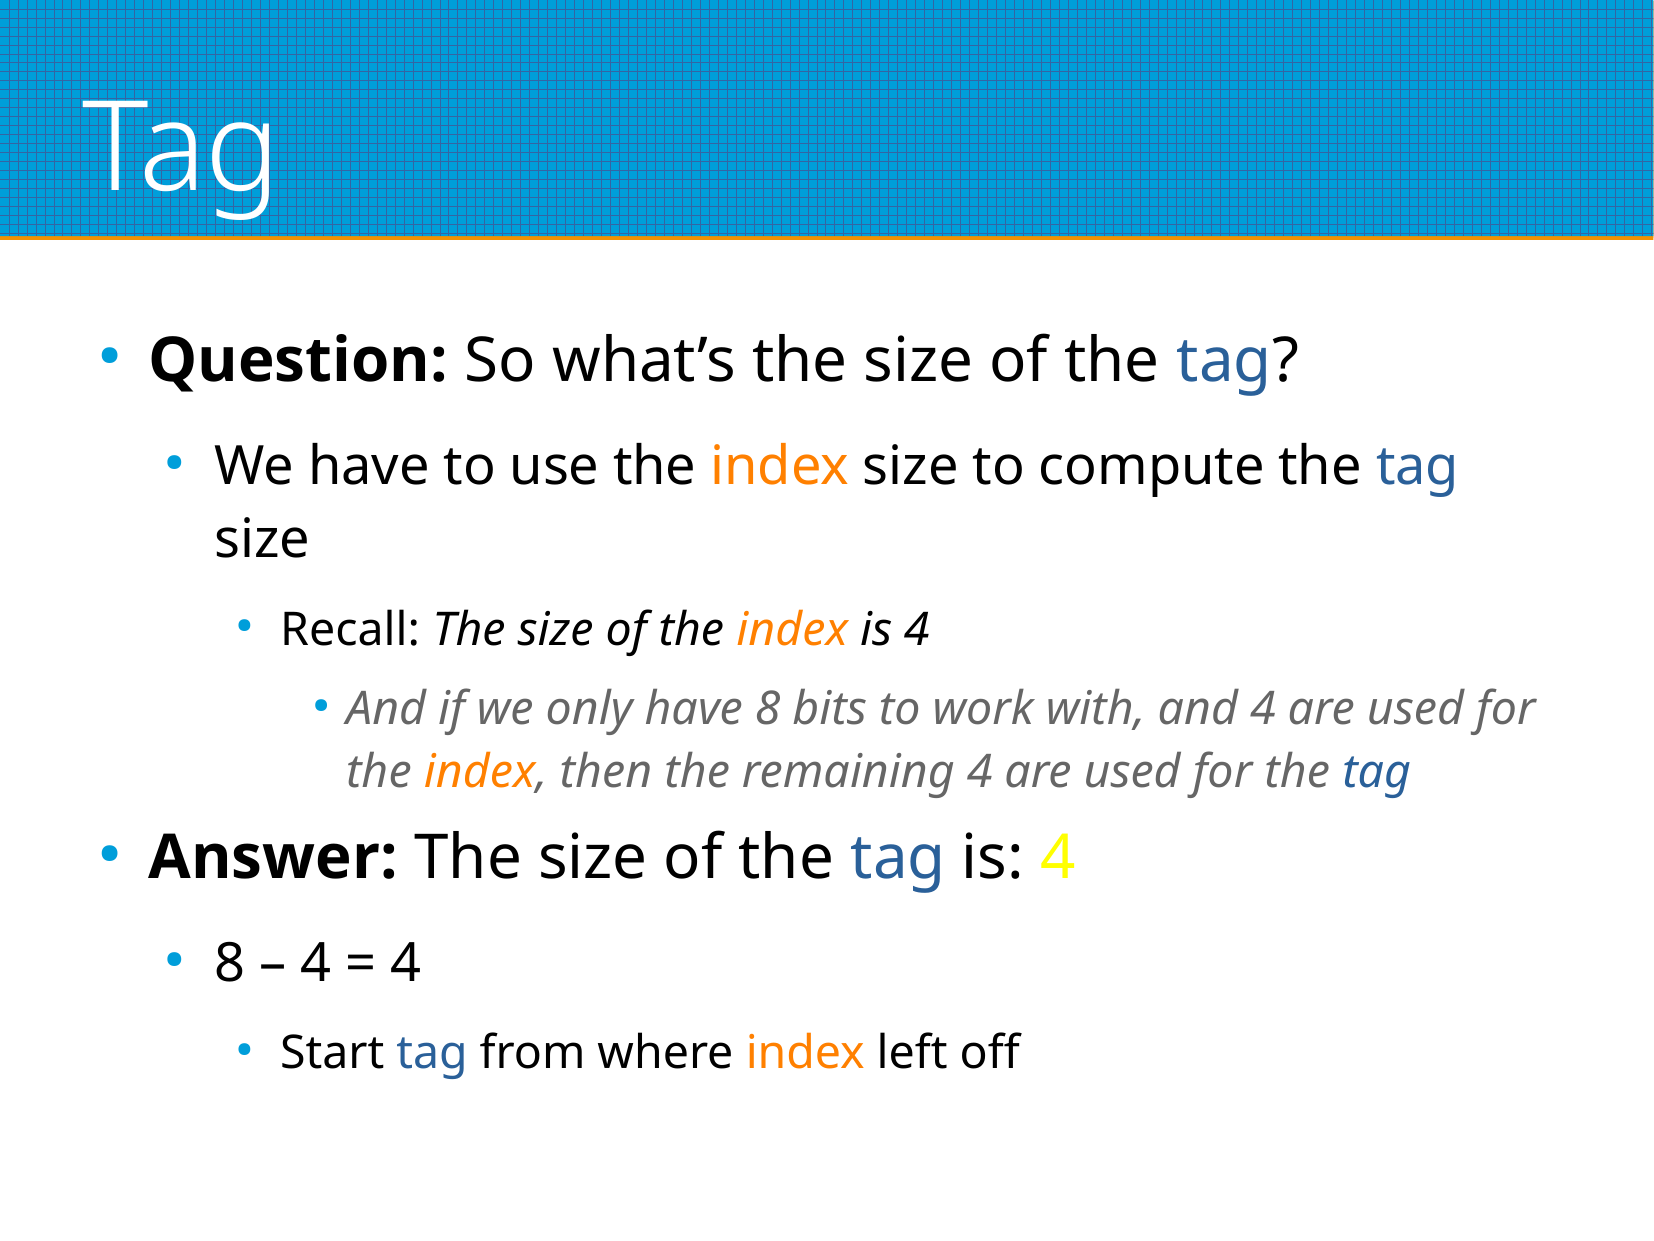

# Tag
Question: So what’s the size of the tag?
We have to use the index size to compute the tag size
Recall: The size of the index is 4
And if we only have 8 bits to work with, and 4 are used for the index, then the remaining 4 are used for the tag
Answer: The size of the tag is: 4
8 – 4 = 4
Start tag from where index left off